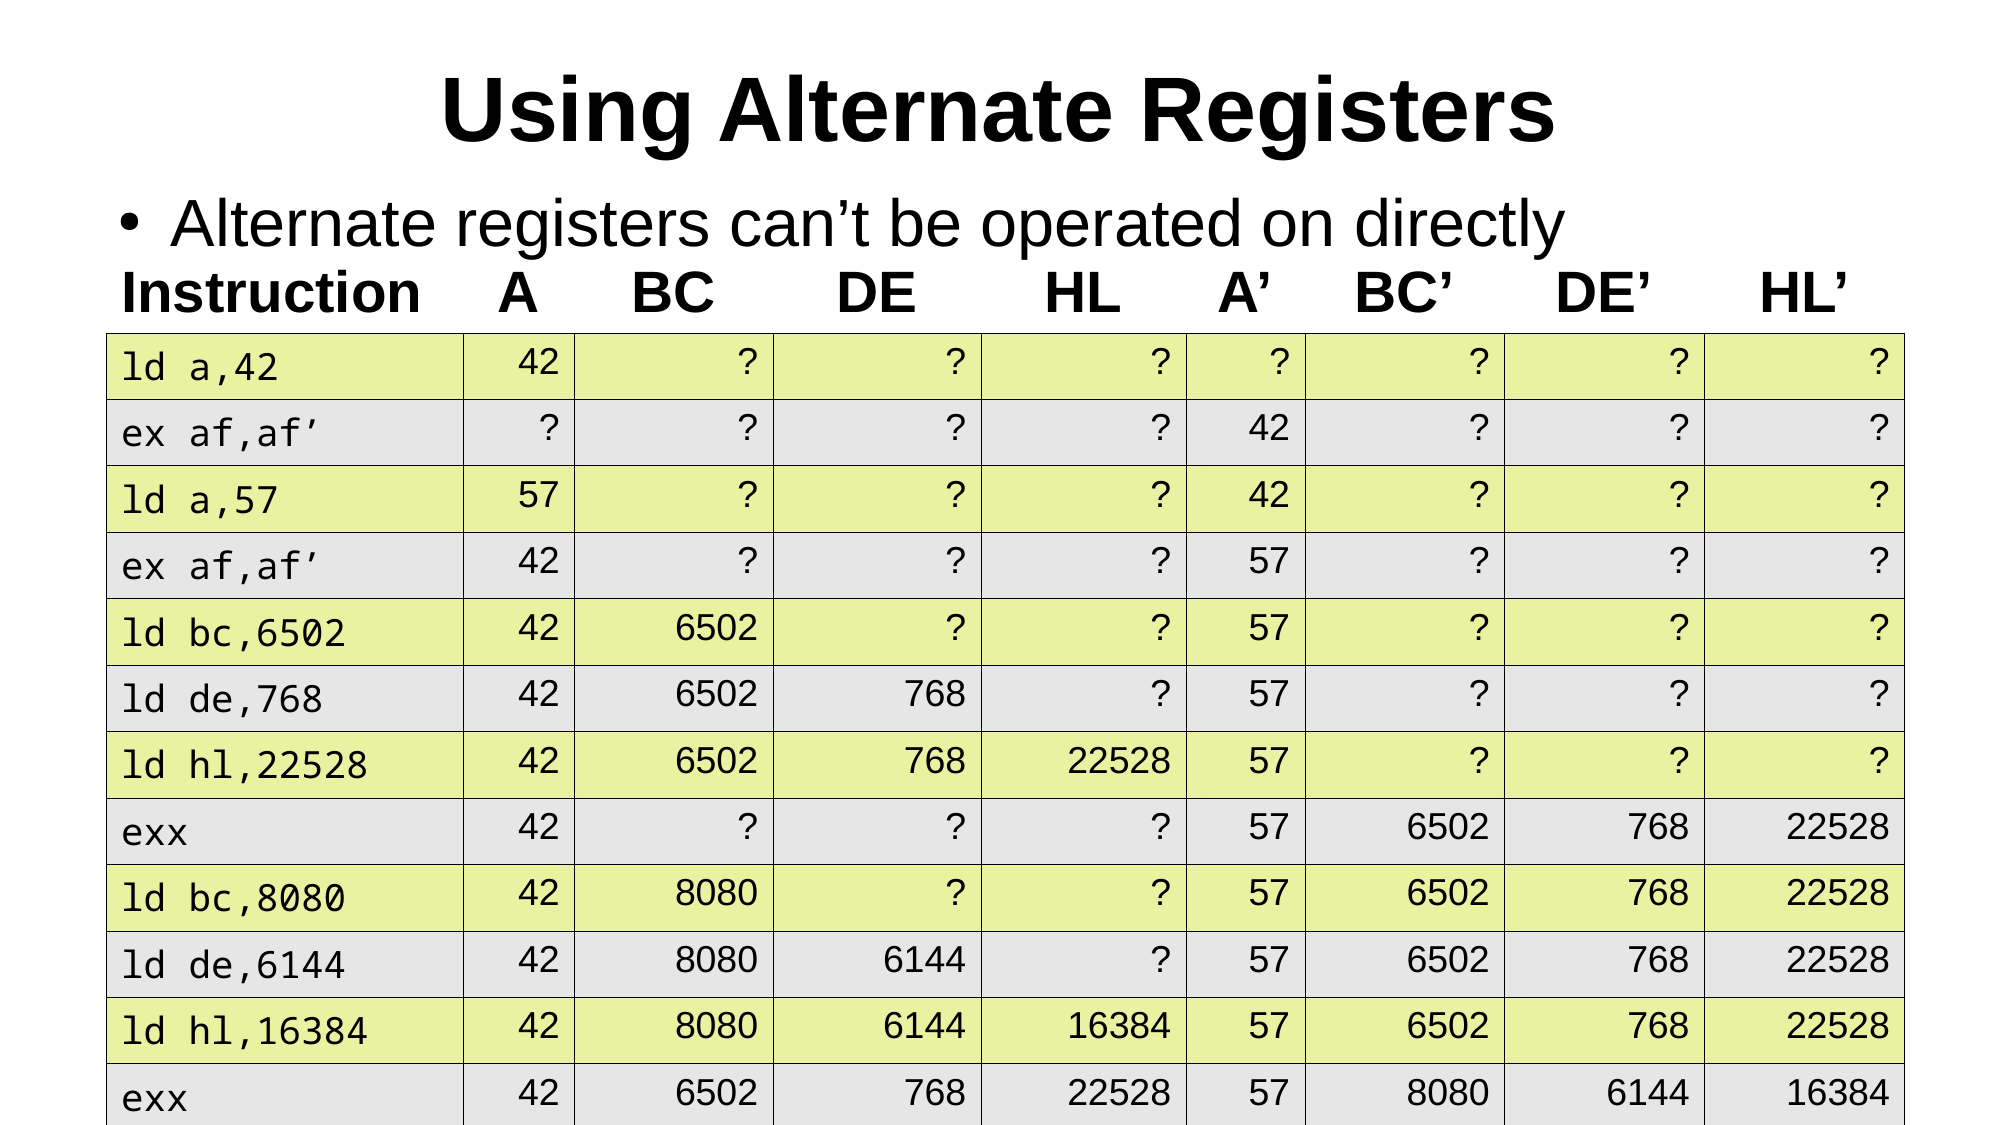

# Using Alternate Registers
Alternate registers can’t be operated on directly
| Instruction | A | BC | DE | HL | A’ | BC’ | DE’ | HL’ |
| --- | --- | --- | --- | --- | --- | --- | --- | --- |
| ld a,42 | 42 | ? | ? | ? | ? | ? | ? | ? |
| ex af,af’ | ? | ? | ? | ? | 42 | ? | ? | ? |
| ld a,57 | 57 | ? | ? | ? | 42 | ? | ? | ? |
| ex af,af’ | 42 | ? | ? | ? | 57 | ? | ? | ? |
| ld bc,6502 | 42 | 6502 | ? | ? | 57 | ? | ? | ? |
| ld de,768 | 42 | 6502 | 768 | ? | 57 | ? | ? | ? |
| ld hl,22528 | 42 | 6502 | 768 | 22528 | 57 | ? | ? | ? |
| exx | 42 | ? | ? | ? | 57 | 6502 | 768 | 22528 |
| ld bc,8080 | 42 | 8080 | ? | ? | 57 | 6502 | 768 | 22528 |
| ld de,6144 | 42 | 8080 | 6144 | ? | 57 | 6502 | 768 | 22528 |
| ld hl,16384 | 42 | 8080 | 6144 | 16384 | 57 | 6502 | 768 | 22528 |
| exx | 42 | 6502 | 768 | 22528 | 57 | 8080 | 6144 | 16384 |